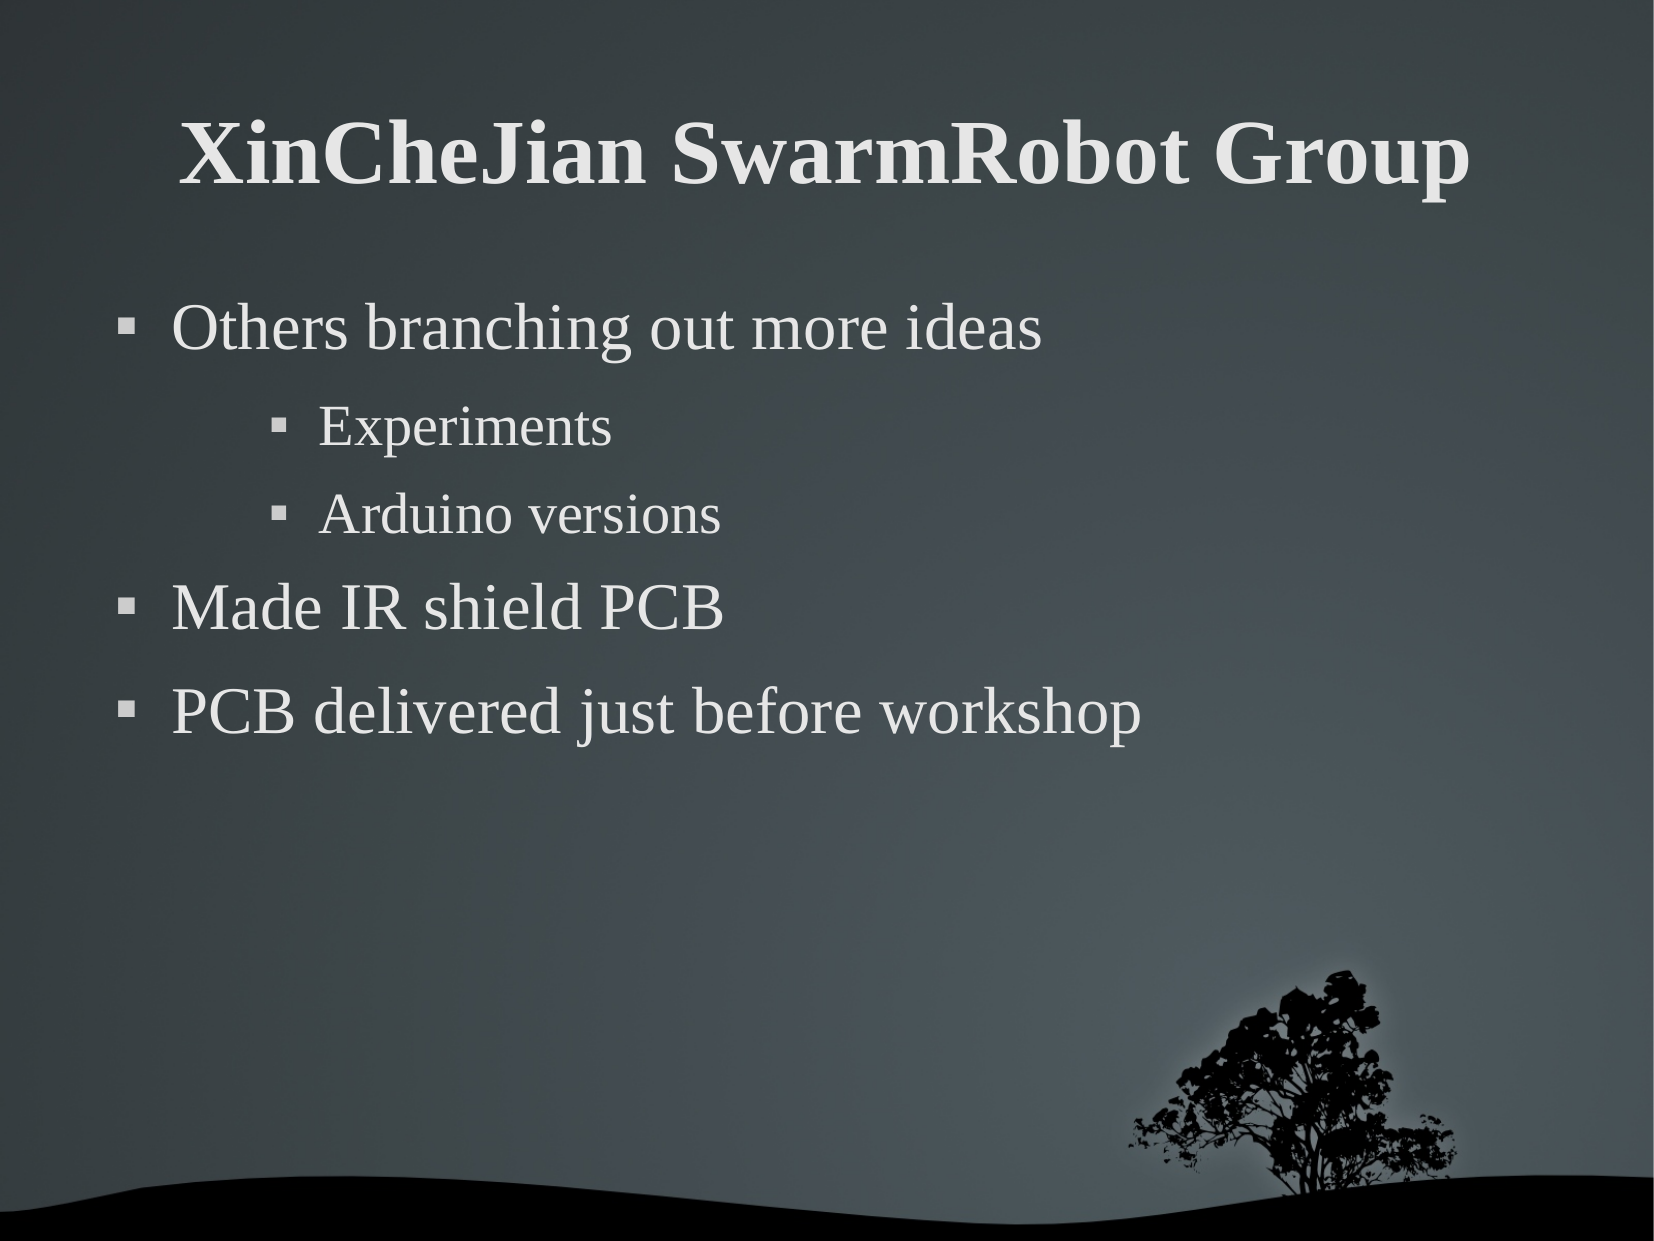

# XinCheJian SwarmRobot Group
Others branching out more ideas
Experiments
Arduino versions
Made IR shield PCB
PCB delivered just before workshop